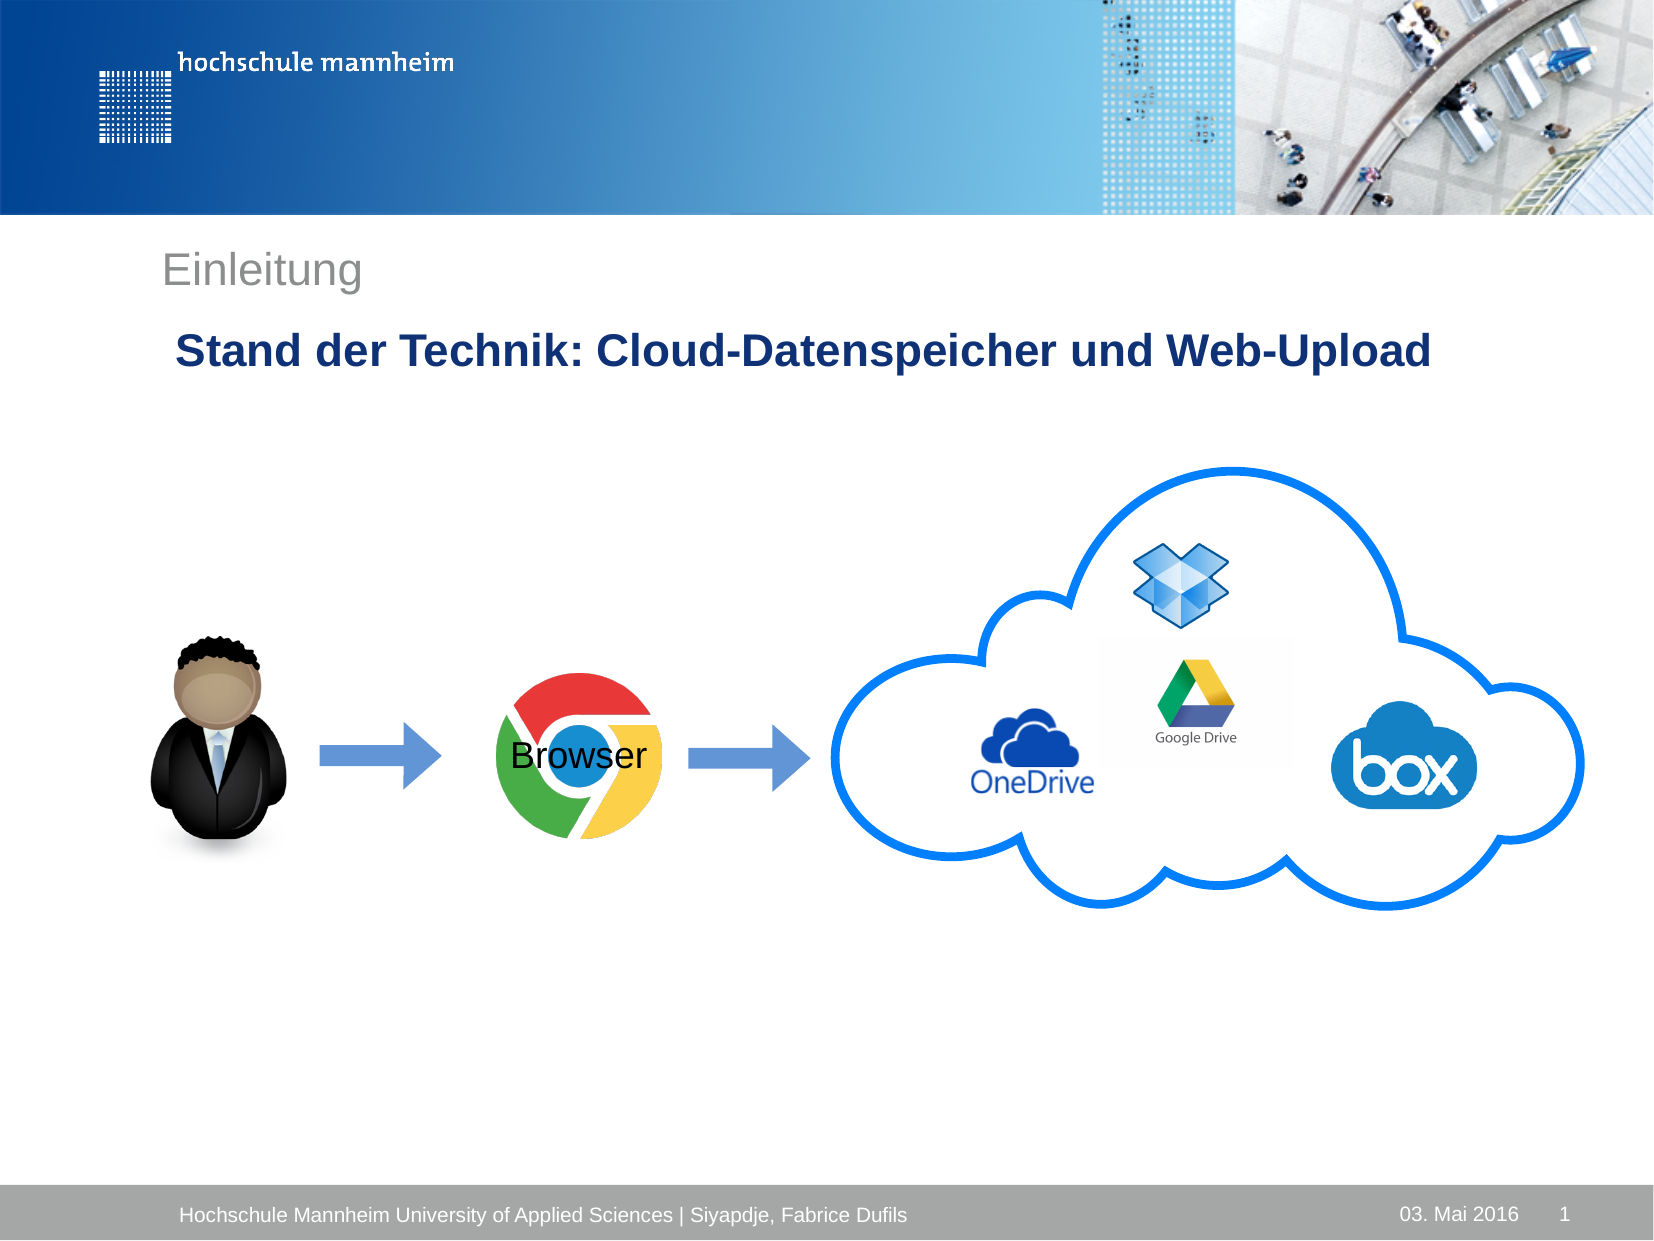

Einleitung
# Stand der Technik: Cloud-Datenspeicher und Web-Upload
Browser
Hochschule Mannheim University of Applied Sciences | Siyapdje, Fabrice Dufils
03. Mai 2016 1